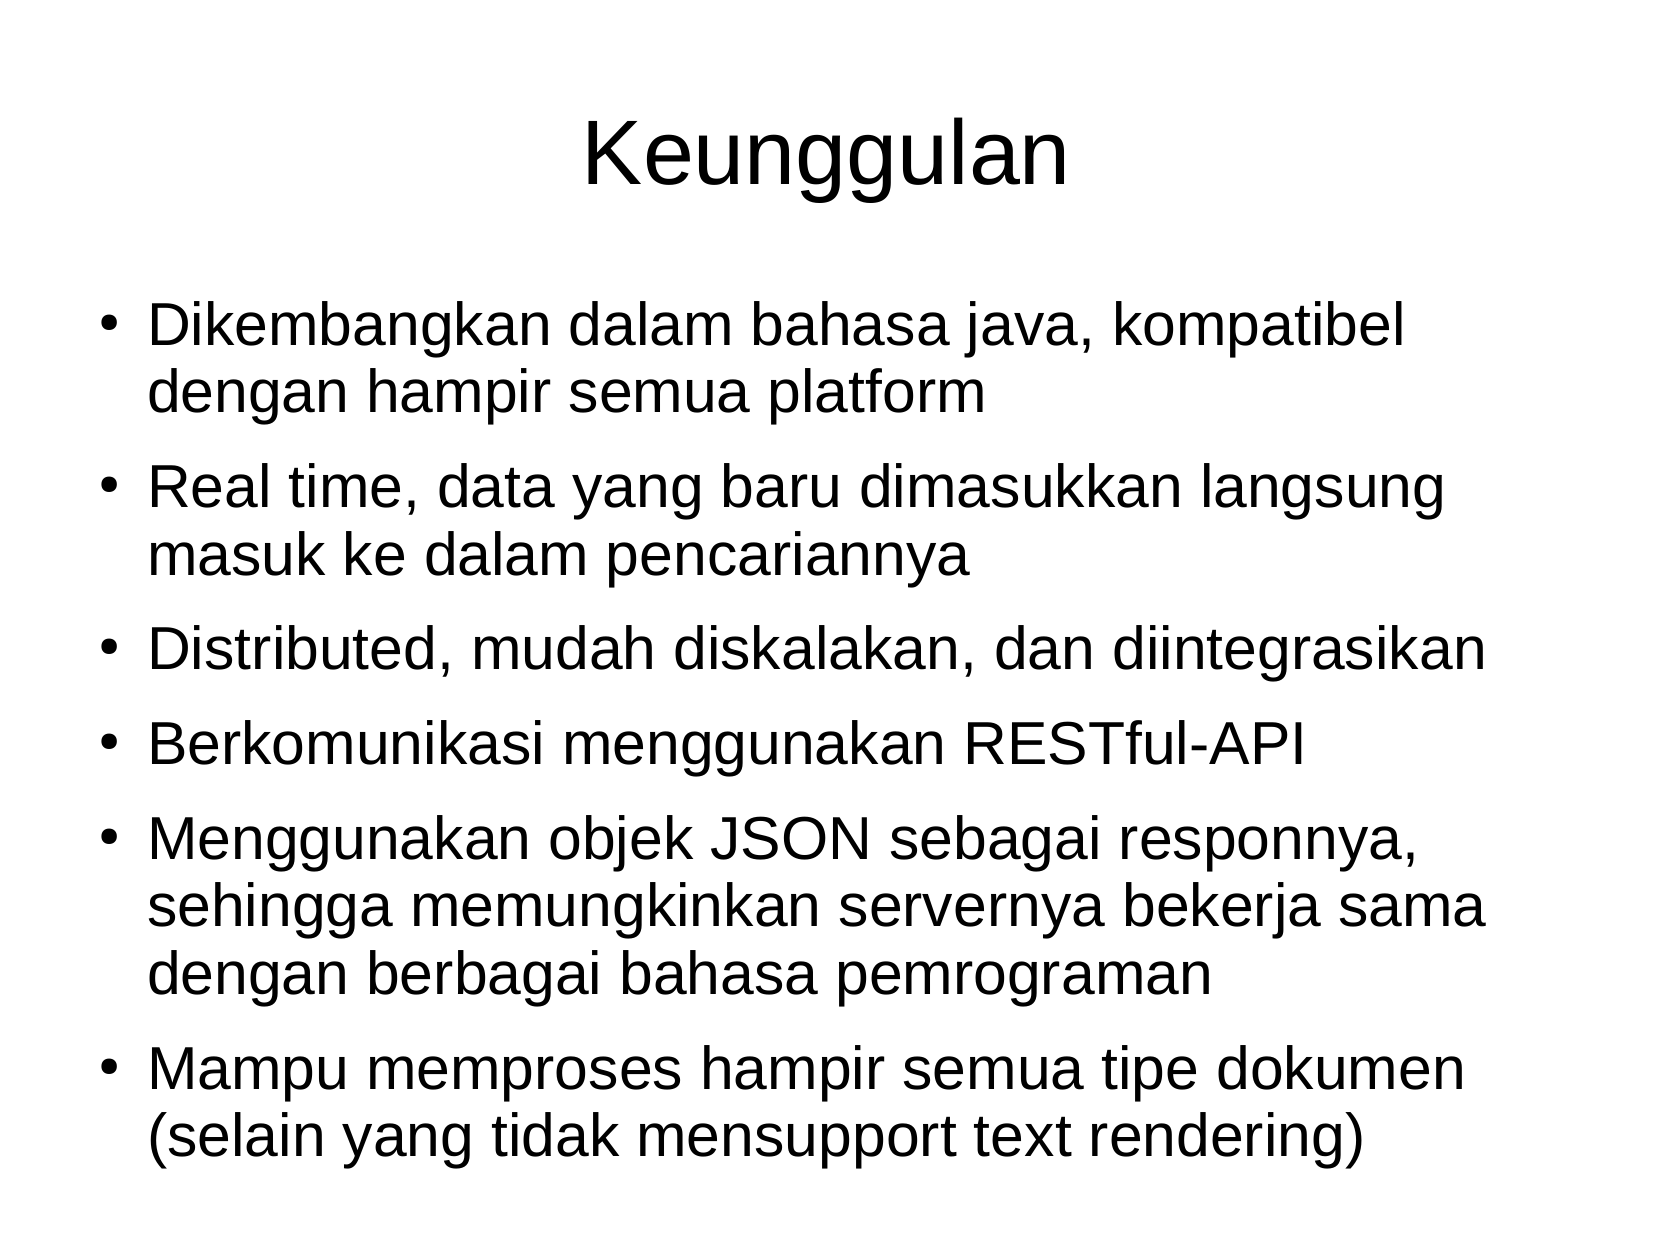

# Keunggulan
Dikembangkan dalam bahasa java, kompatibel dengan hampir semua platform
Real time, data yang baru dimasukkan langsung masuk ke dalam pencariannya
Distributed, mudah diskalakan, dan diintegrasikan
Berkomunikasi menggunakan RESTful-API
Menggunakan objek JSON sebagai responnya, sehingga memungkinkan servernya bekerja sama dengan berbagai bahasa pemrograman
Mampu memproses hampir semua tipe dokumen (selain yang tidak mensupport text rendering)